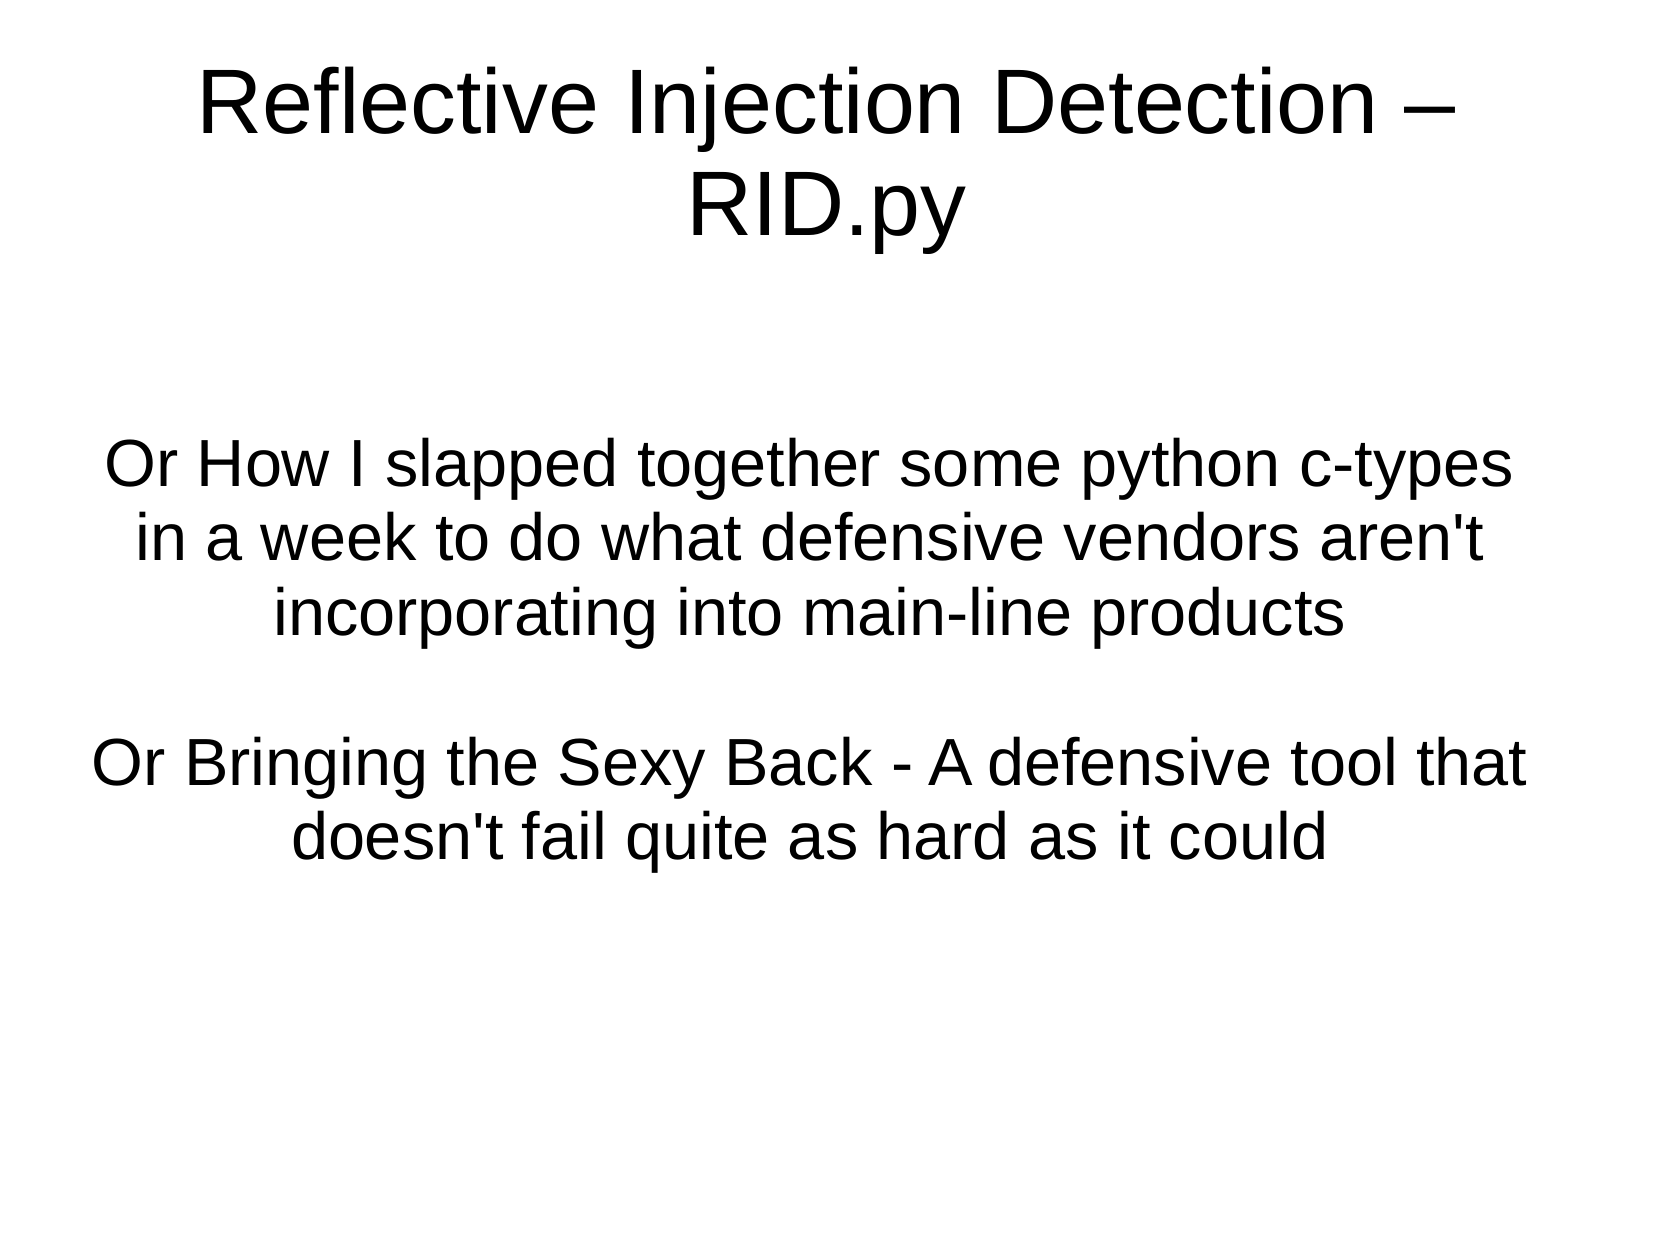

# Reflective Injection Detection – RID.py
Or How I slapped together some python c-types in a week to do what defensive vendors aren't incorporating into main-line products
Or Bringing the Sexy Back - A defensive tool that doesn't fail quite as hard as it could